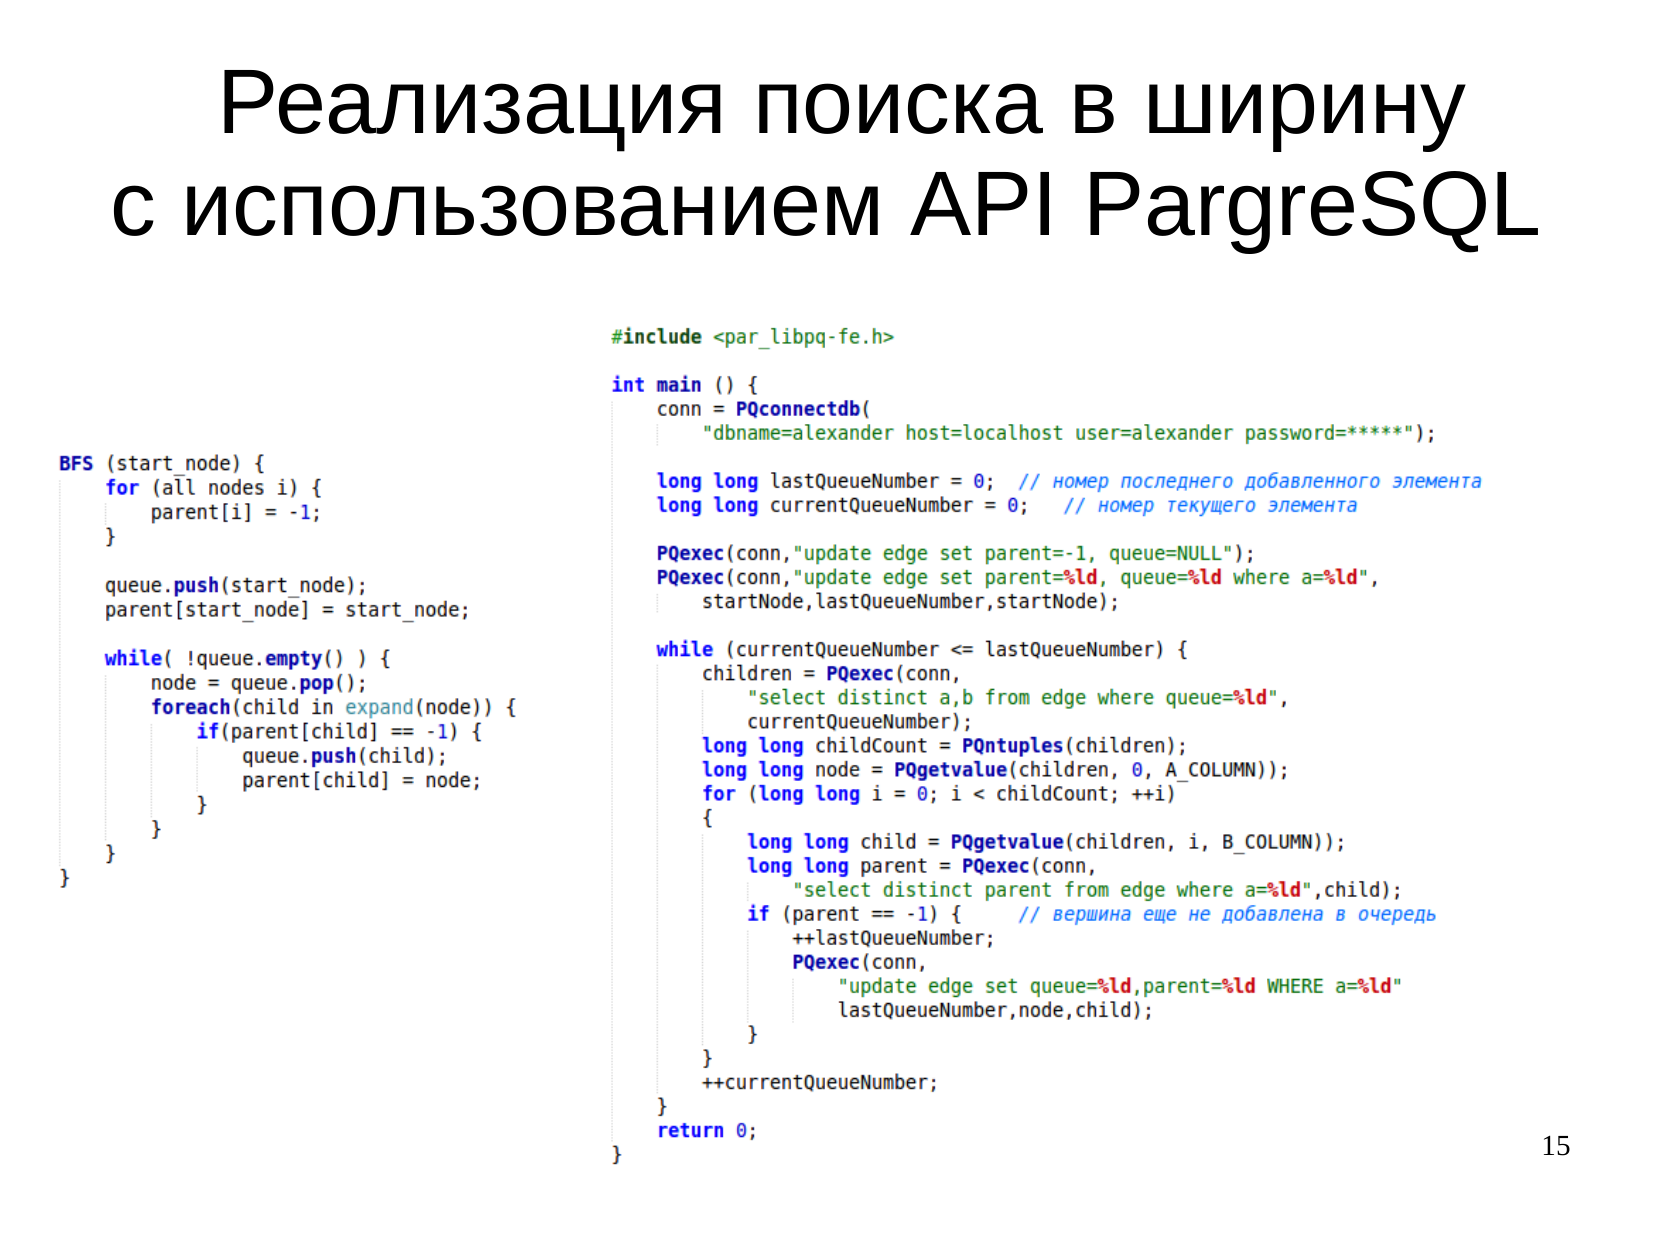

# Реализация поиска в ширину с использованием API PargreSQL
15